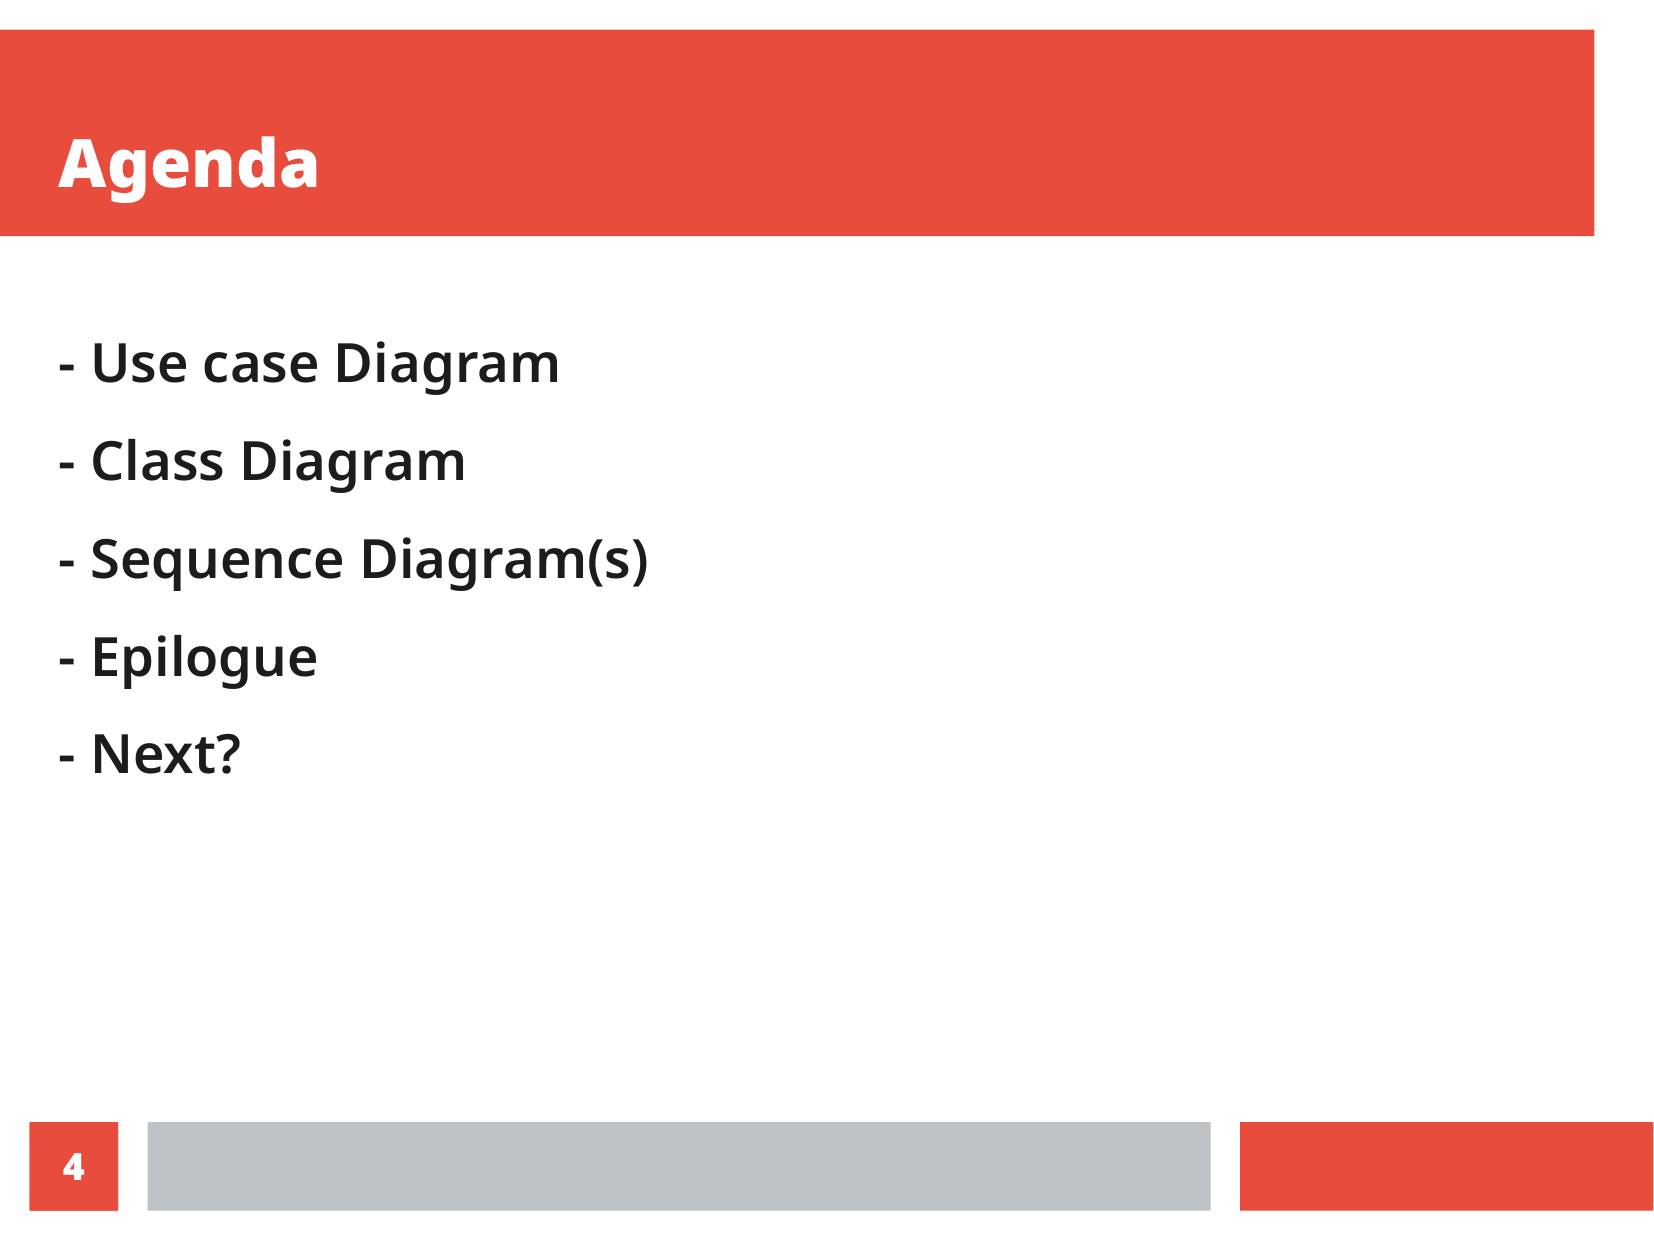

# Agenda
- Use case Diagram
- Class Diagram
- Sequence Diagram(s)
- Epilogue
- Next?
4